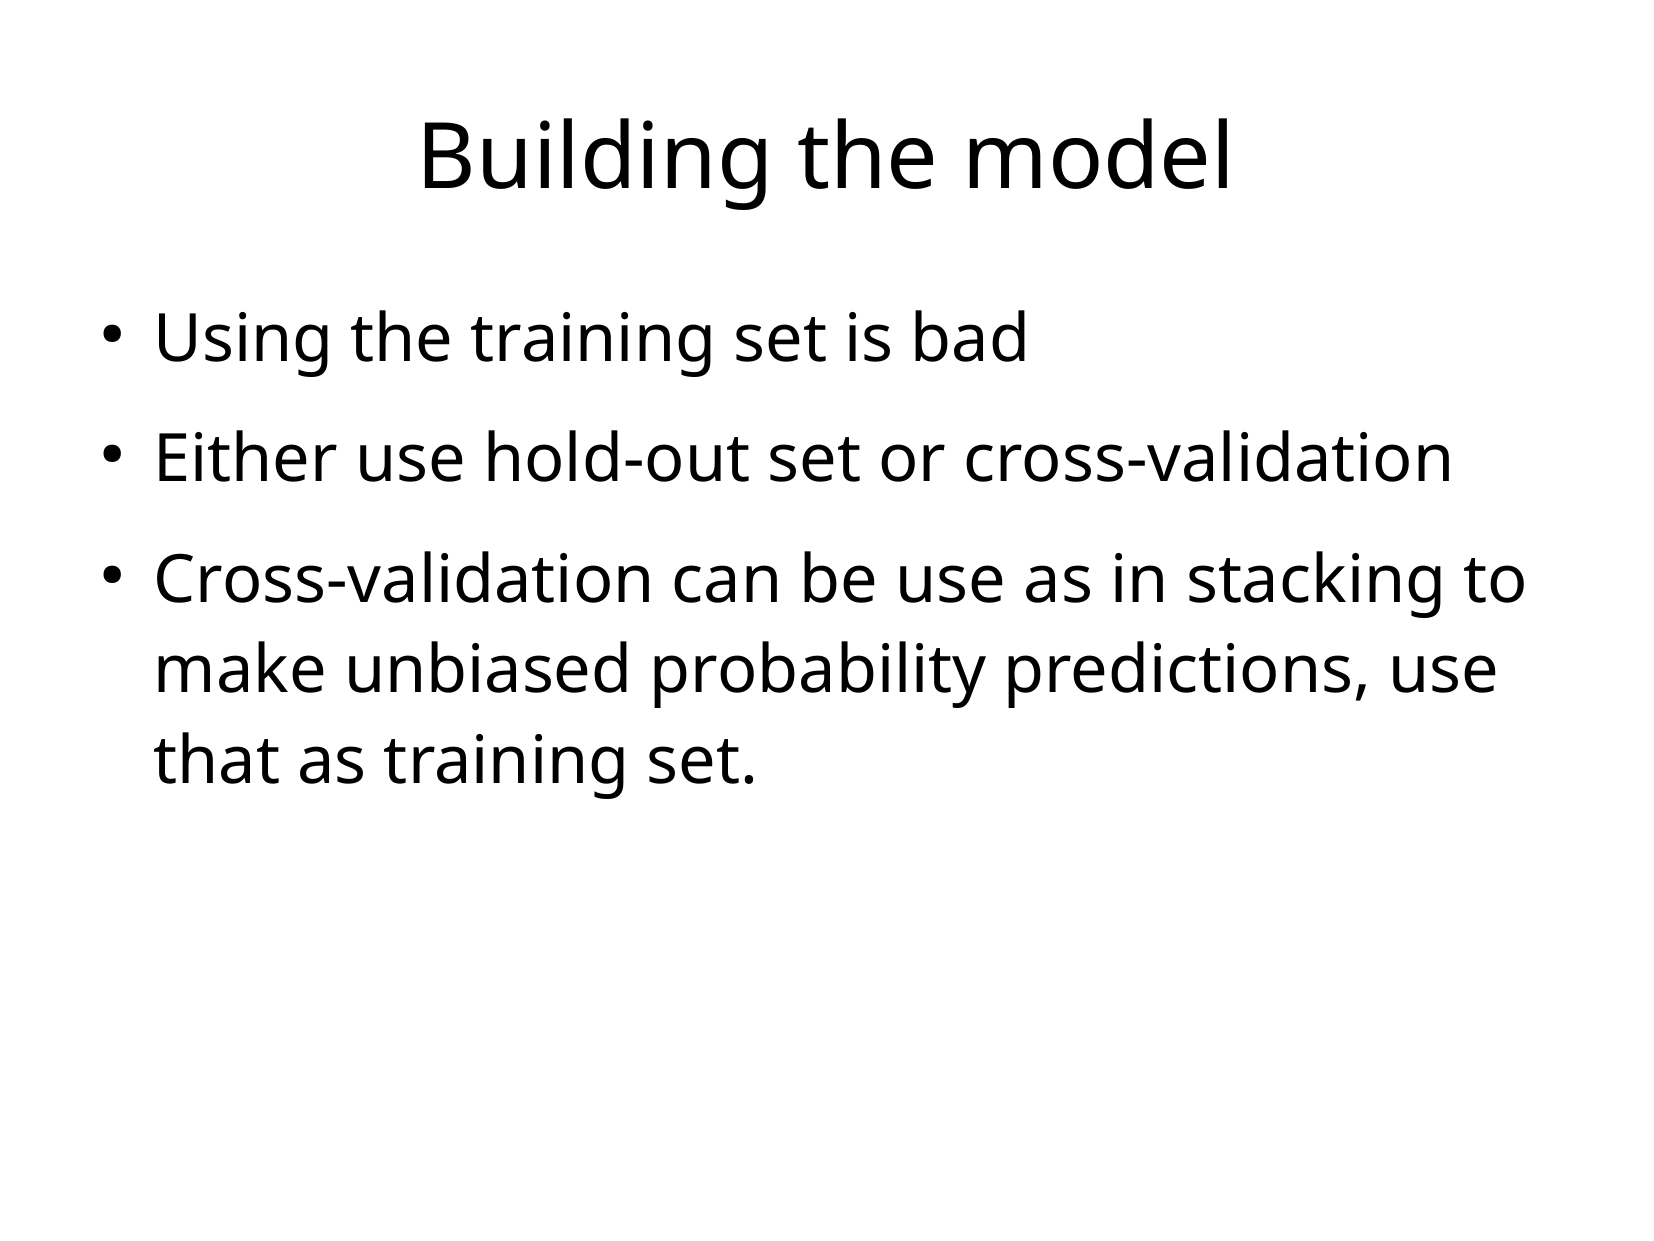

# Building the model
Using the training set is bad
Either use hold-out set or cross-validation
Cross-validation can be use as in stacking to make unbiased probability predictions, use that as training set.